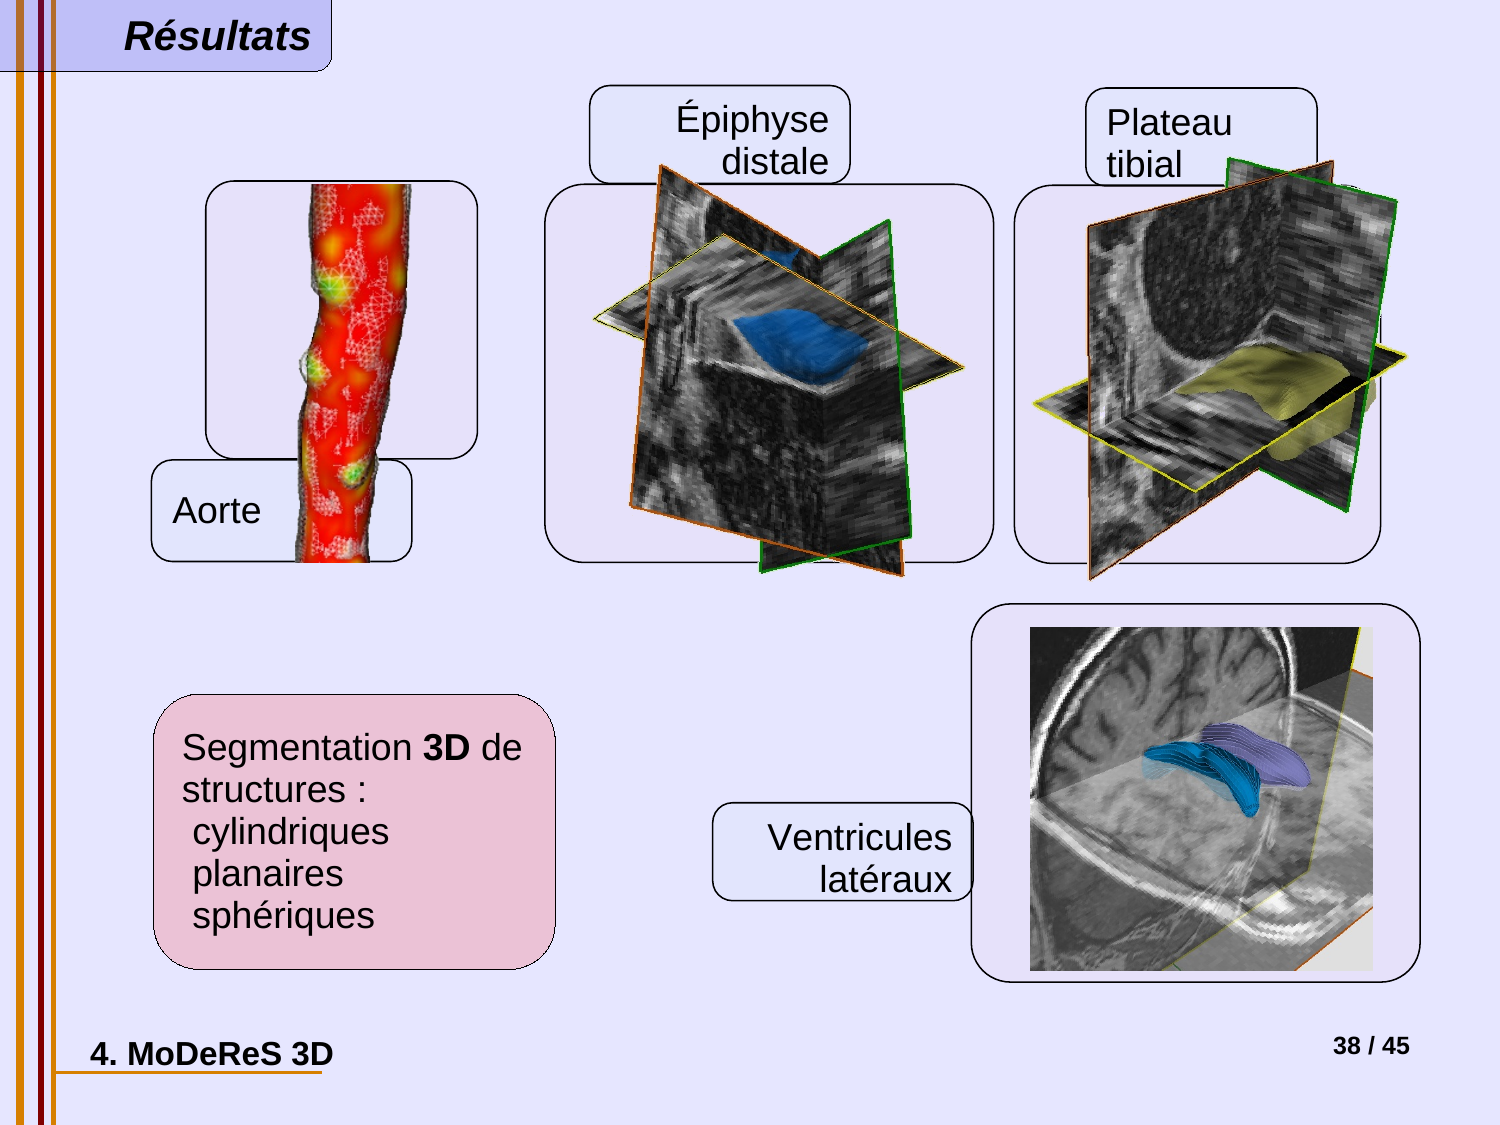

Résultats
Épiphyse distale
Plateau tibial
Aorte
Segmentation 3D de structures :
 cylindriques
 planaires
 sphériques
Ventricules latéraux
38
# 4. MoDeReS 3D